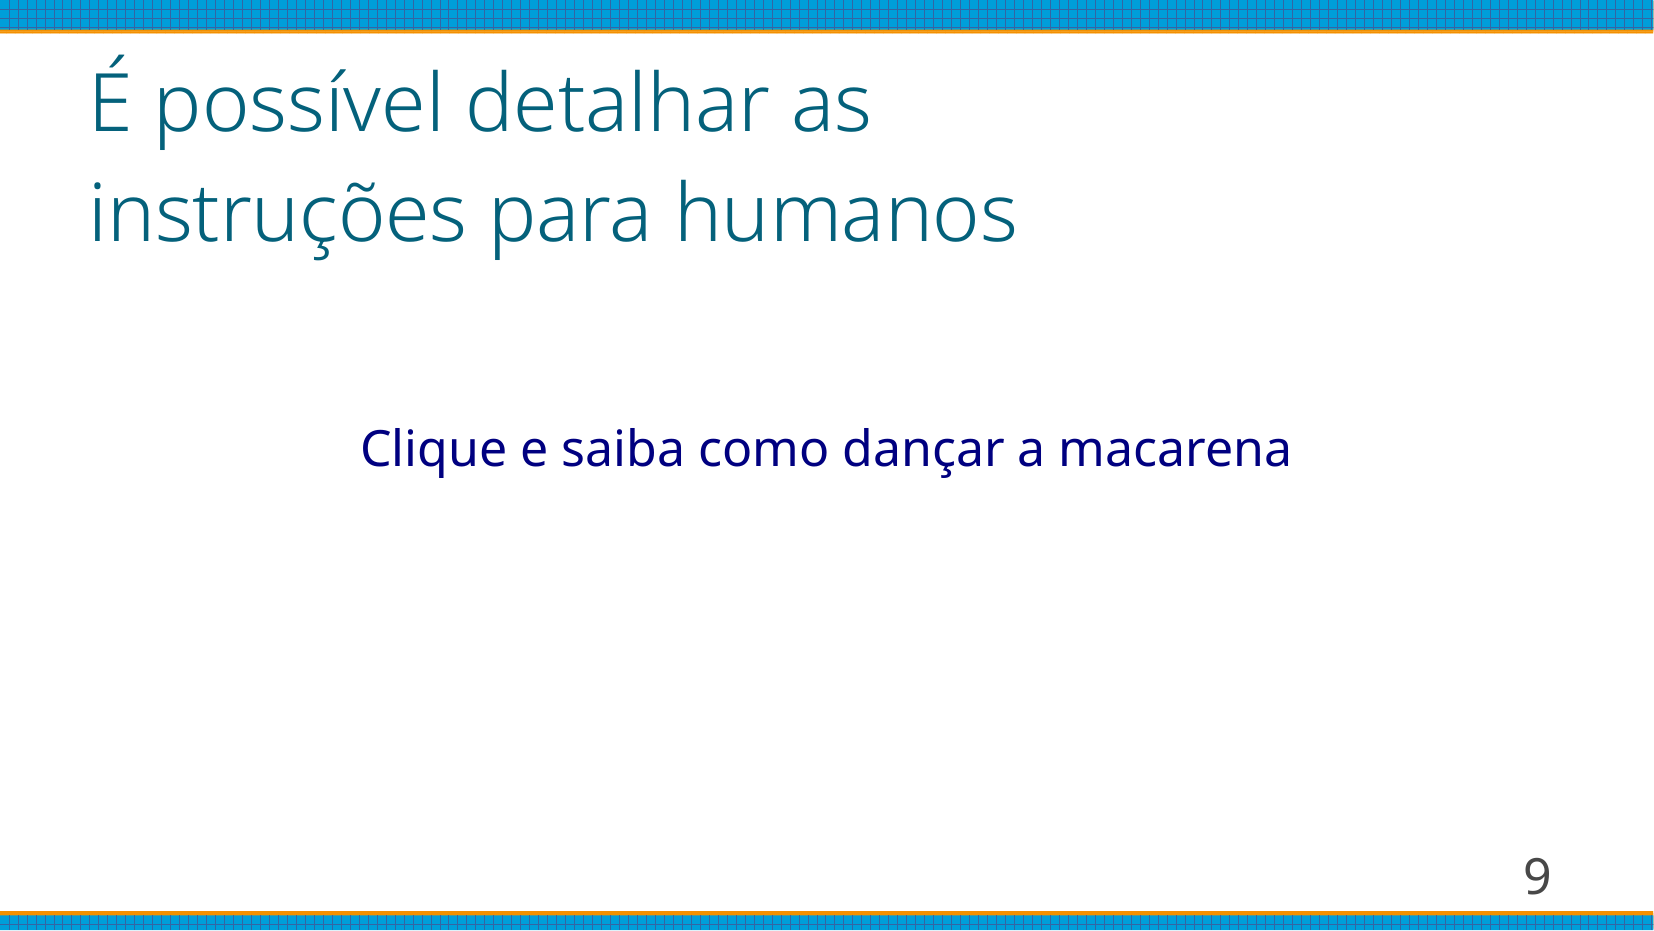

# É possível detalhar as instruções para humanos
Clique e saiba como dançar a macarena
9